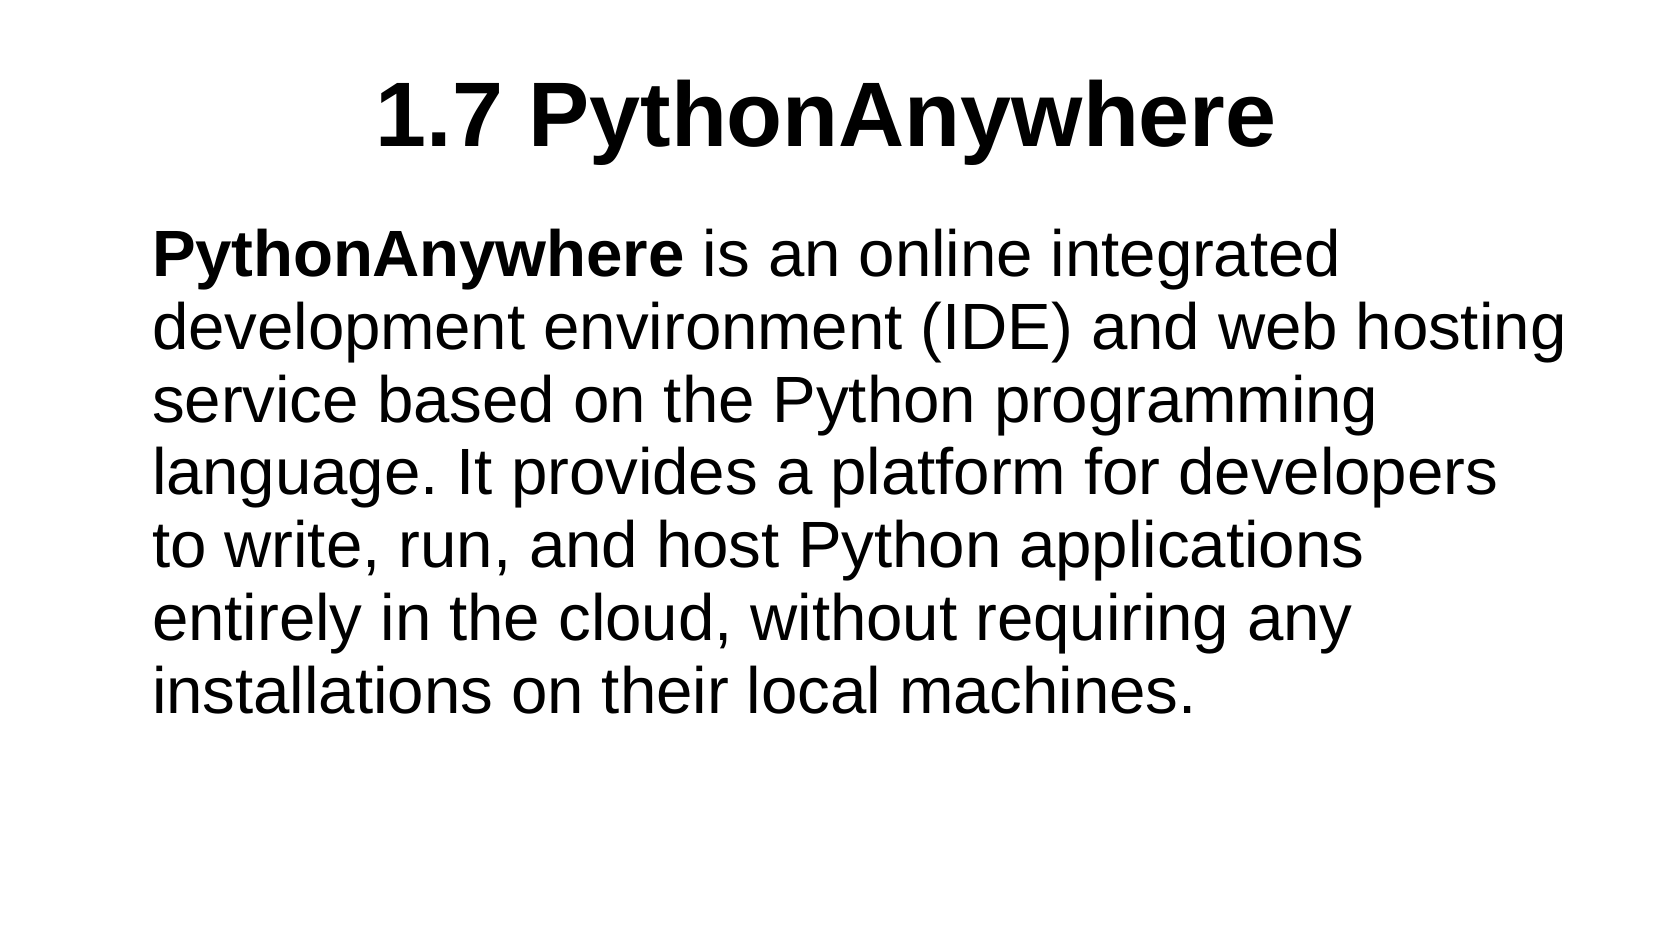

# 1.7 PythonAnywhere
PythonAnywhere is an online integrated development environment (IDE) and web hosting service based on the Python programming language. It provides a platform for developers to write, run, and host Python applications entirely in the cloud, without requiring any installations on their local machines.